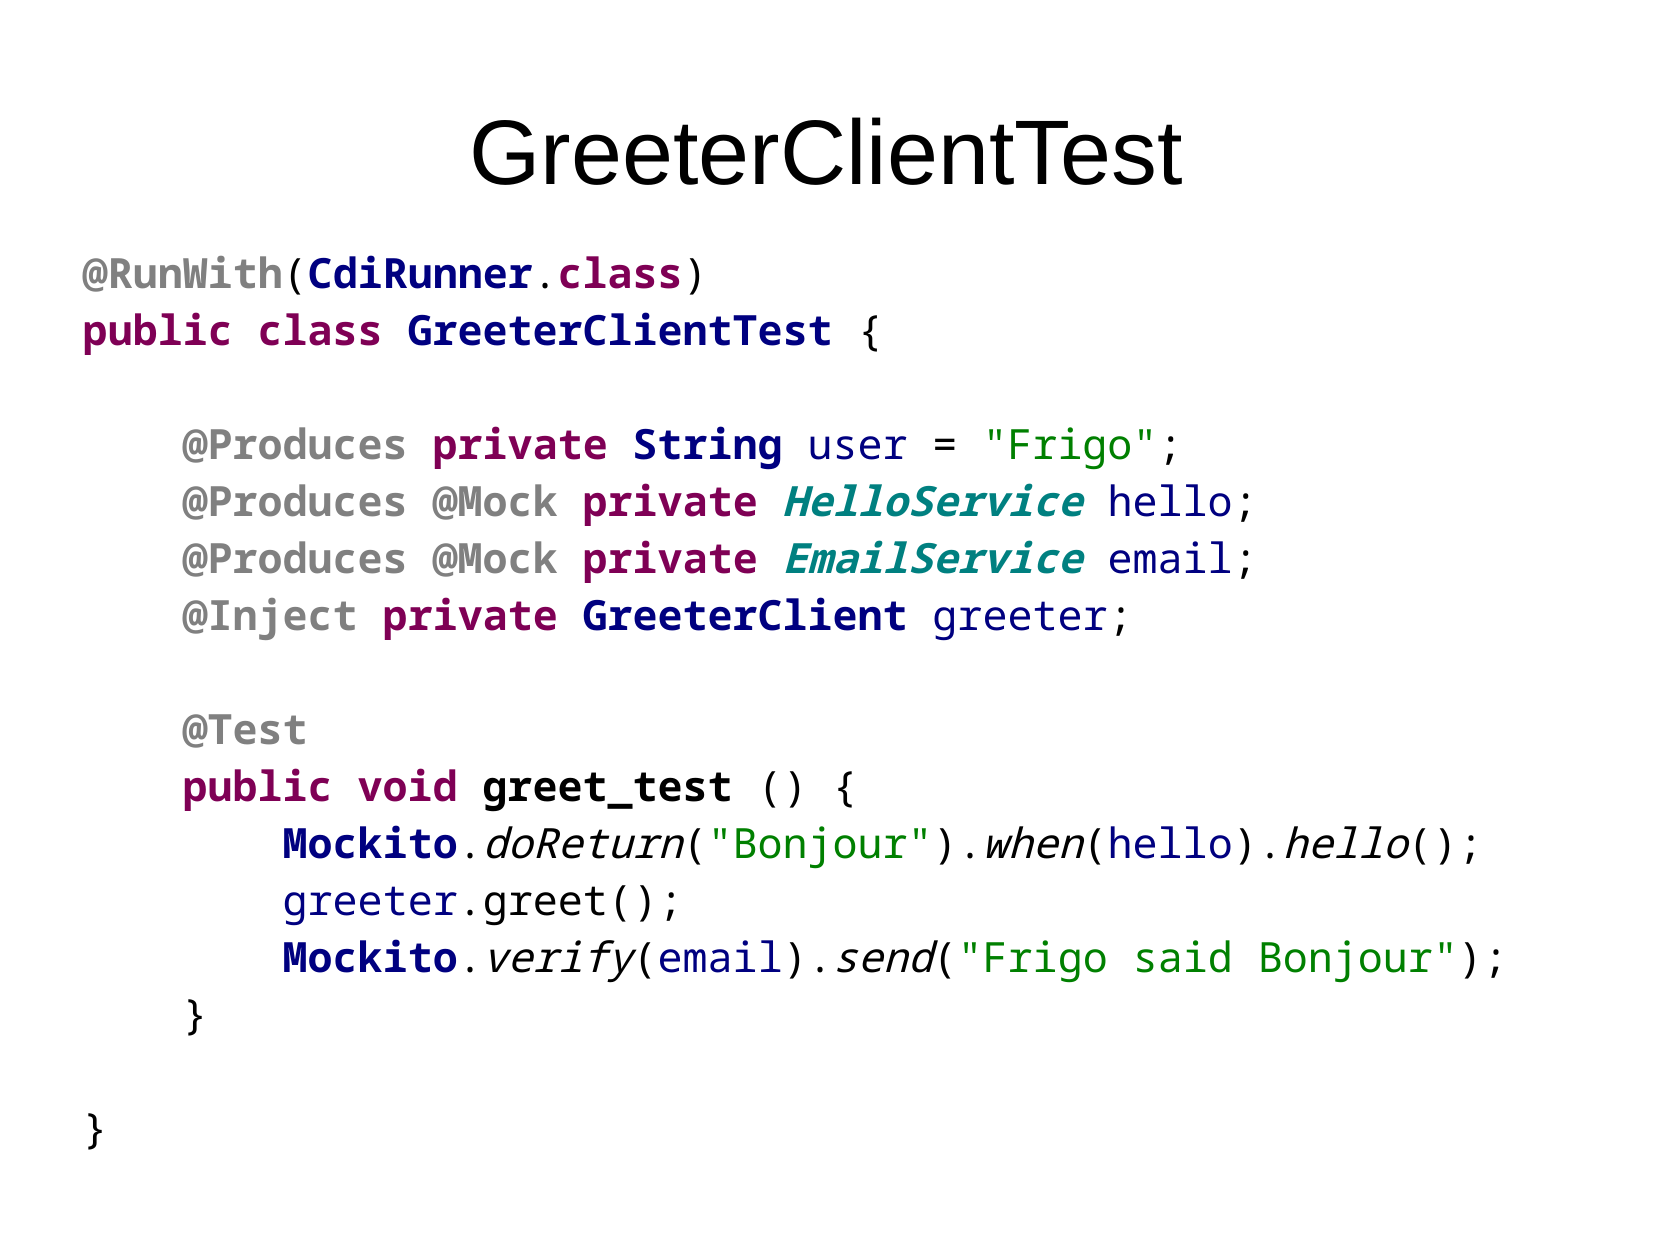

# GreeterClientTest
@RunWith(CdiRunner.class)
public class GreeterClientTest {
 @Produces private String user = "Frigo";
 @Produces @Mock private HelloService hello;
 @Produces @Mock private EmailService email;
 @Inject private GreeterClient greeter;
 @Test
 public void greet_test () {
 Mockito.doReturn("Bonjour").when(hello).hello();
 greeter.greet();
 Mockito.verify(email).send("Frigo said Bonjour");
 }
}